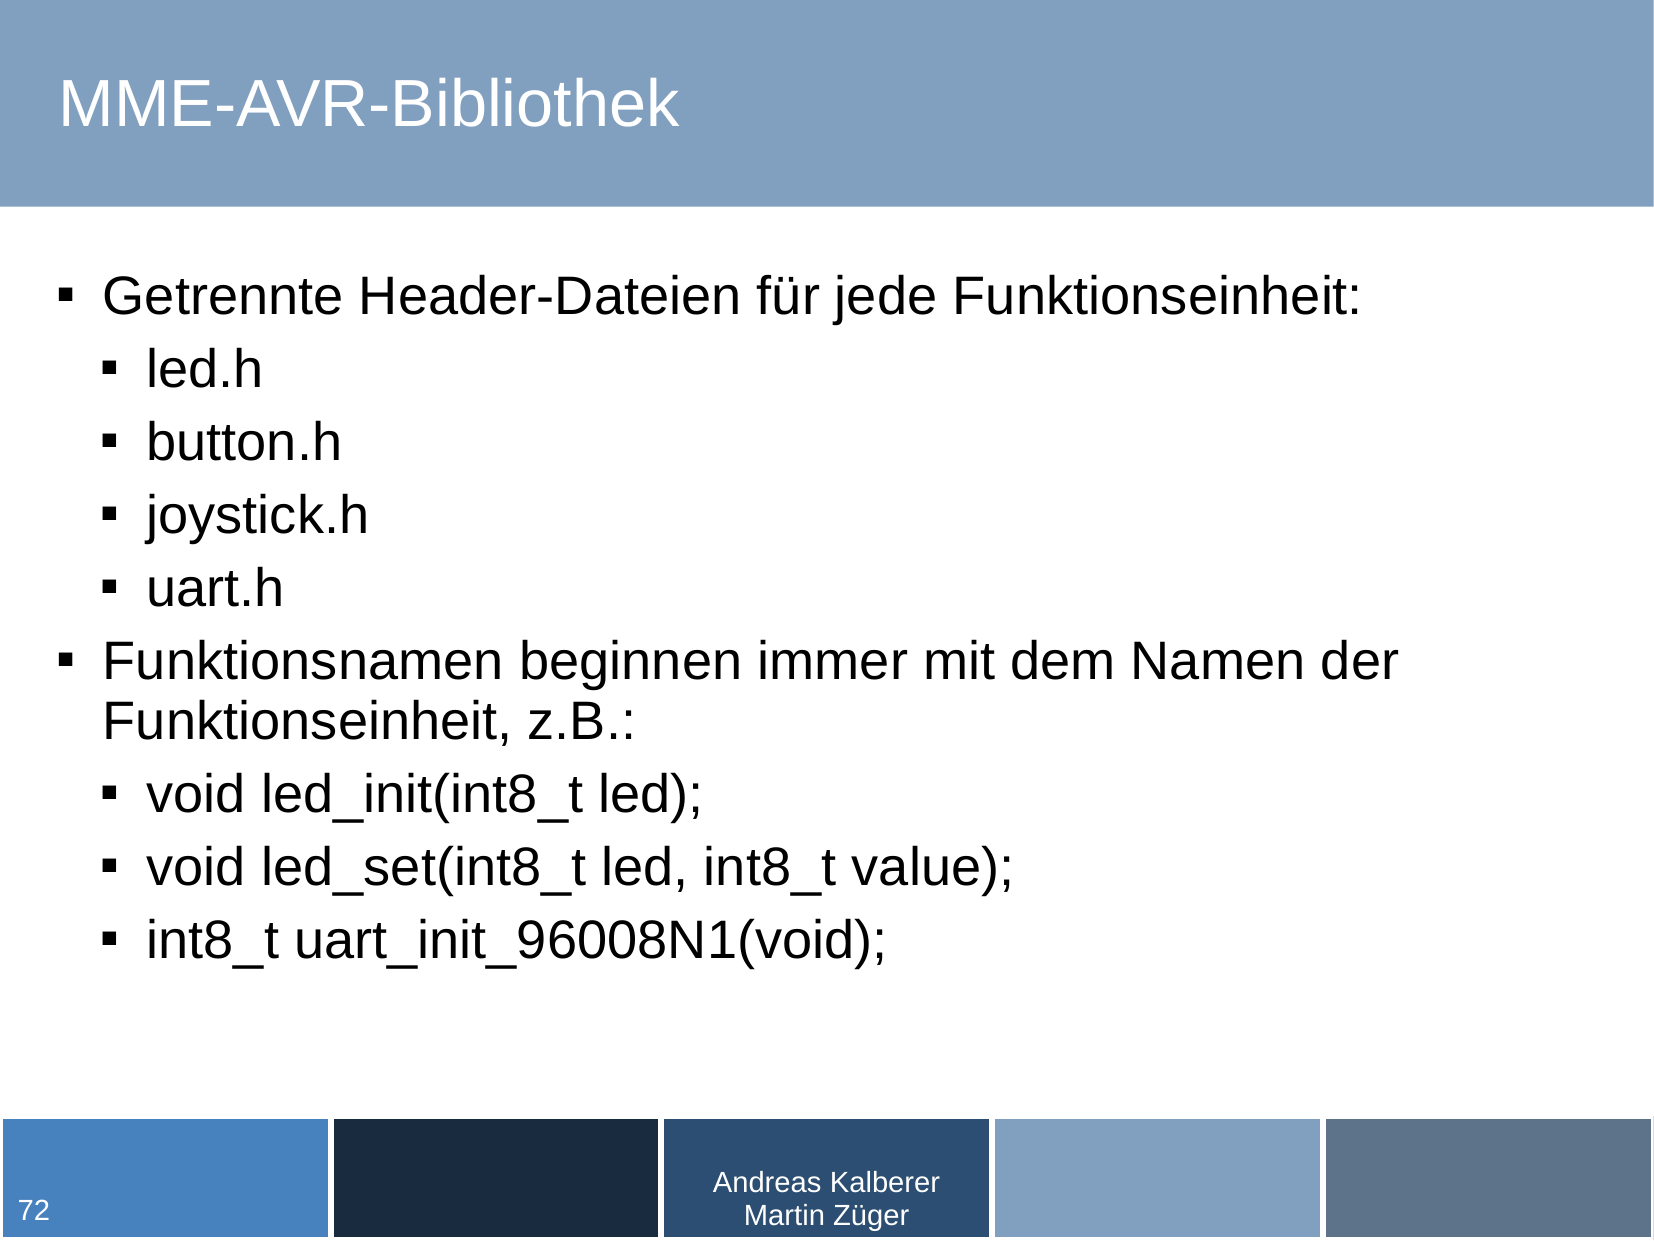

# MME-AVR-Bibliothek
Getrennte Header-Dateien für jede Funktionseinheit:
led.h
button.h
joystick.h
uart.h
Funktionsnamen beginnen immer mit dem Namen der Funktionseinheit, z.B.:
void led_init(int8_t led);
void led_set(int8_t led, int8_t value);
int8_t uart_init_96008N1(void);
LibreOffice Productivity Suite
72